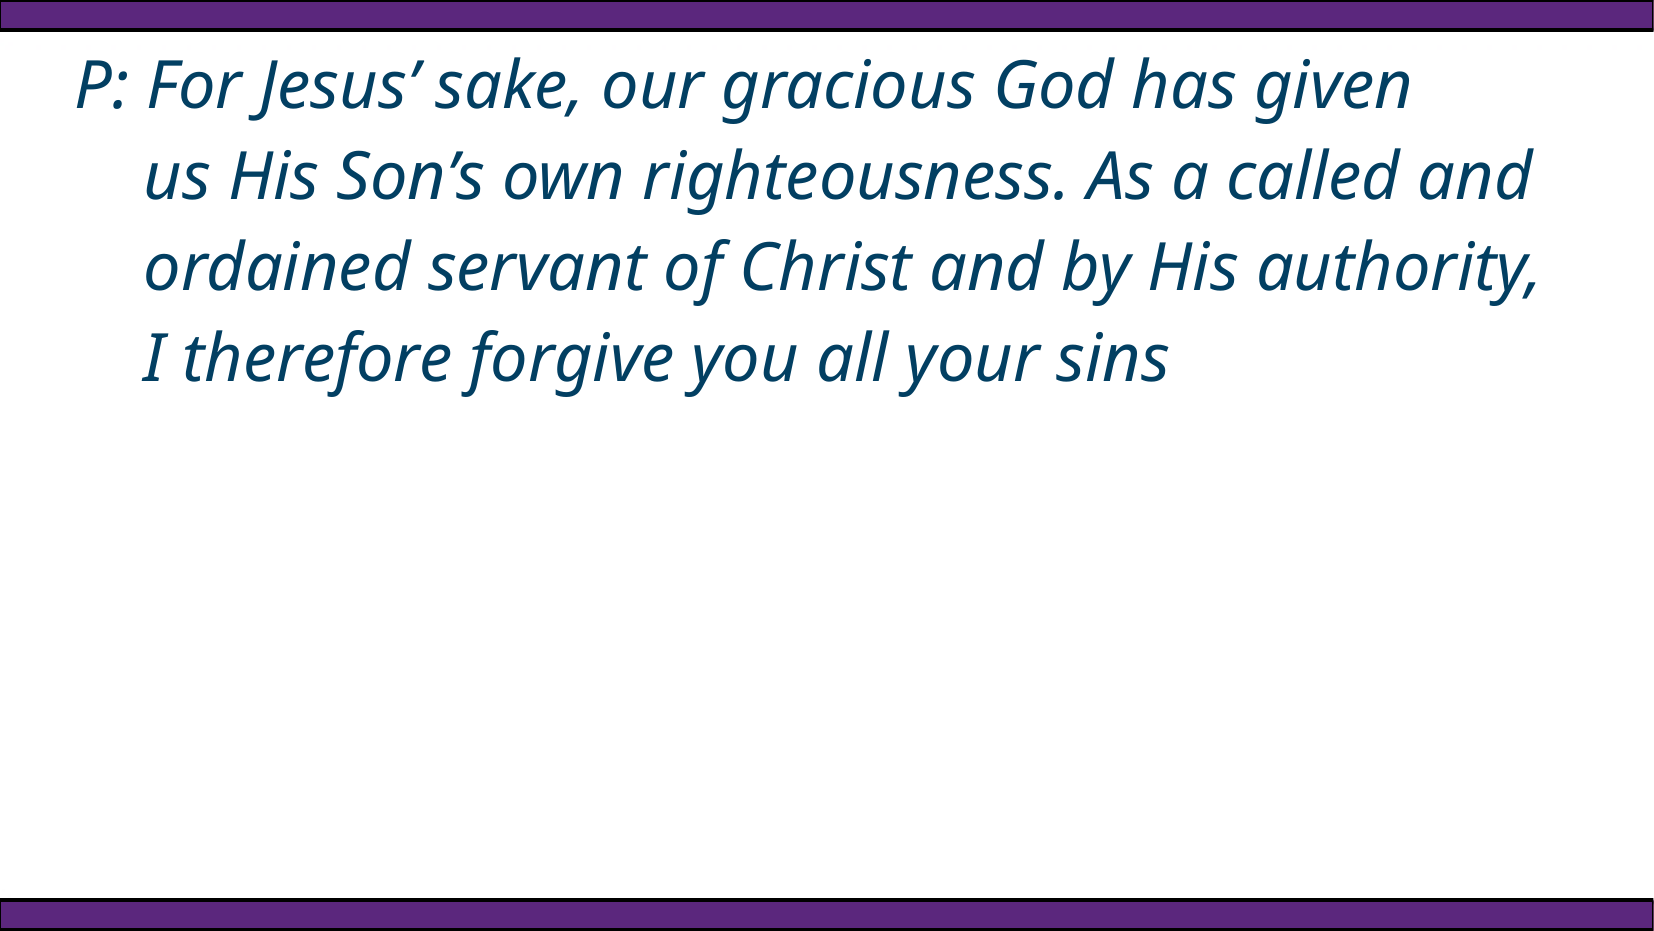

P: For Jesus’ sake, our gracious God has given
 us His Son’s own righteousness. As a called and
 ordained servant of Christ and by His authority,
 I therefore forgive you all your sins